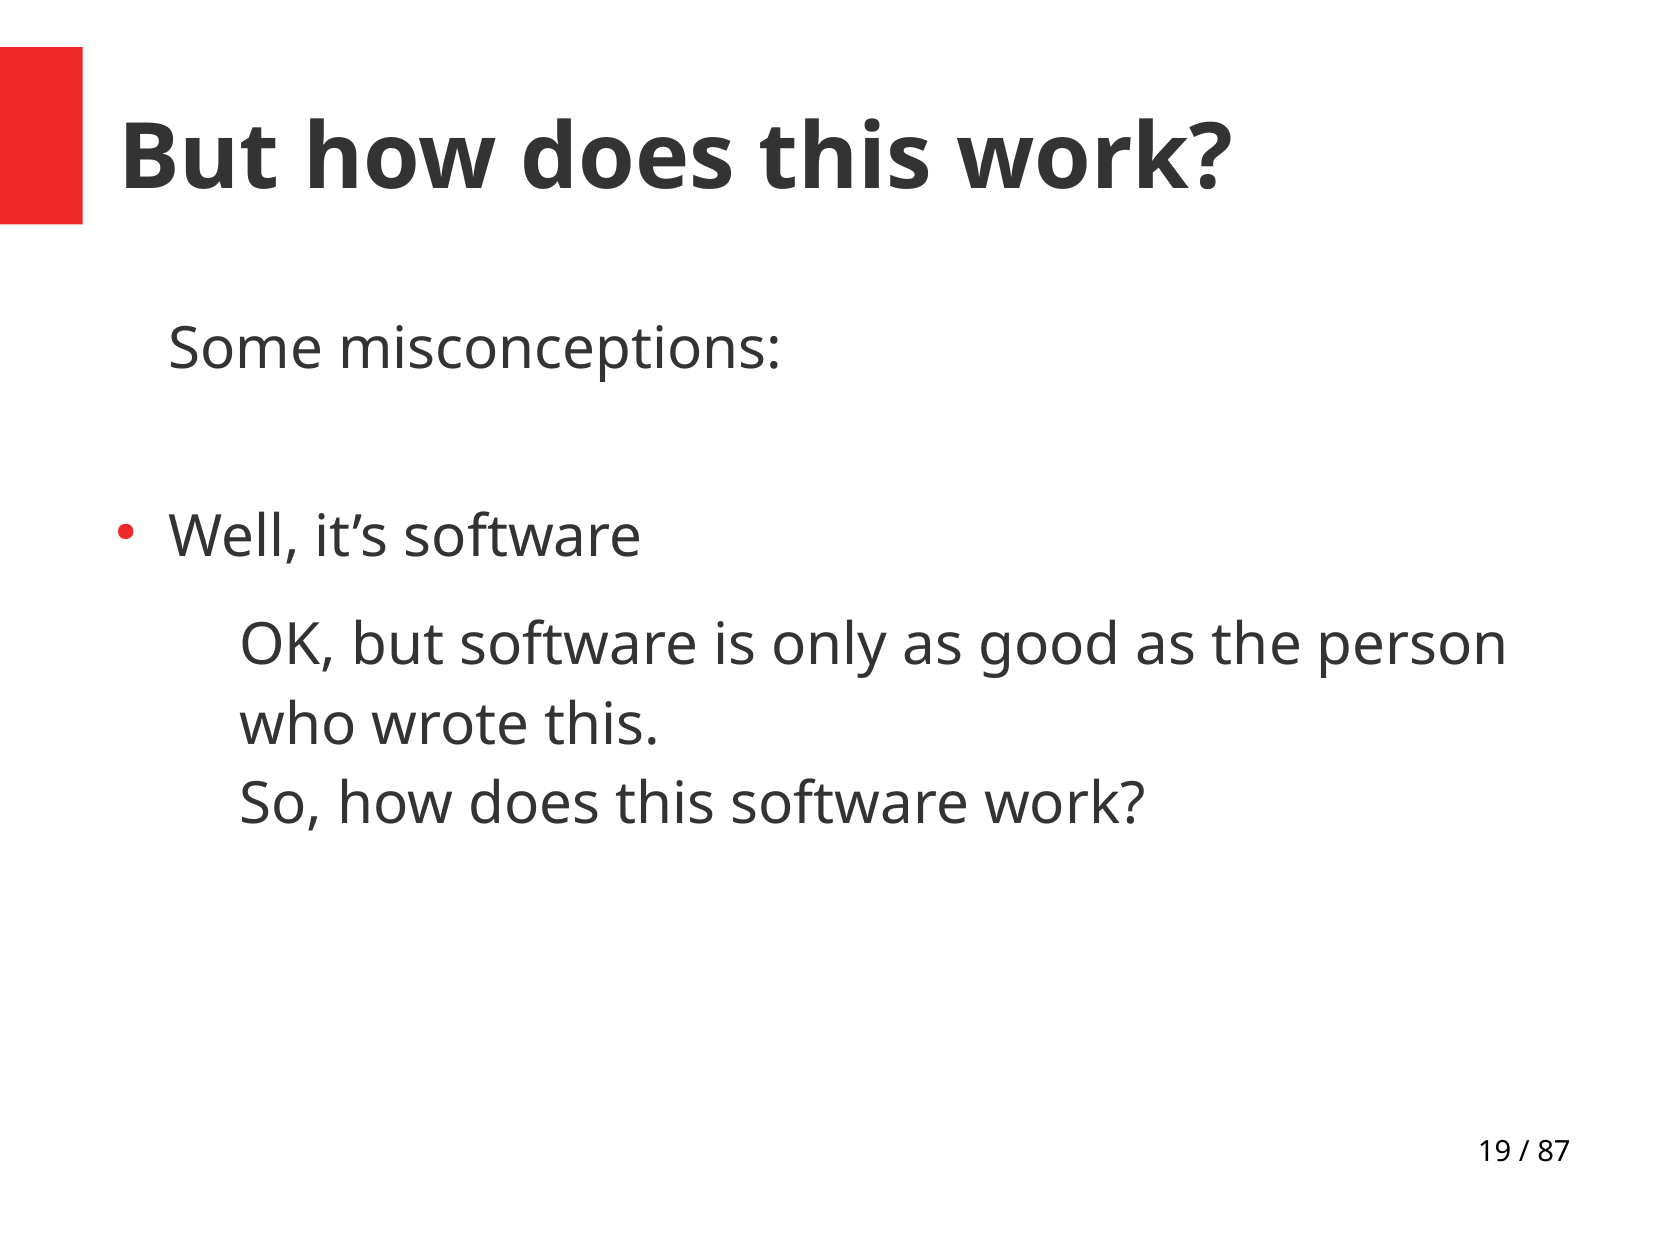

# But how does this work?
Some misconceptions:
Well, it’s software
OK, but software is only as good as the person who wrote this.
So, how does this software work?
19